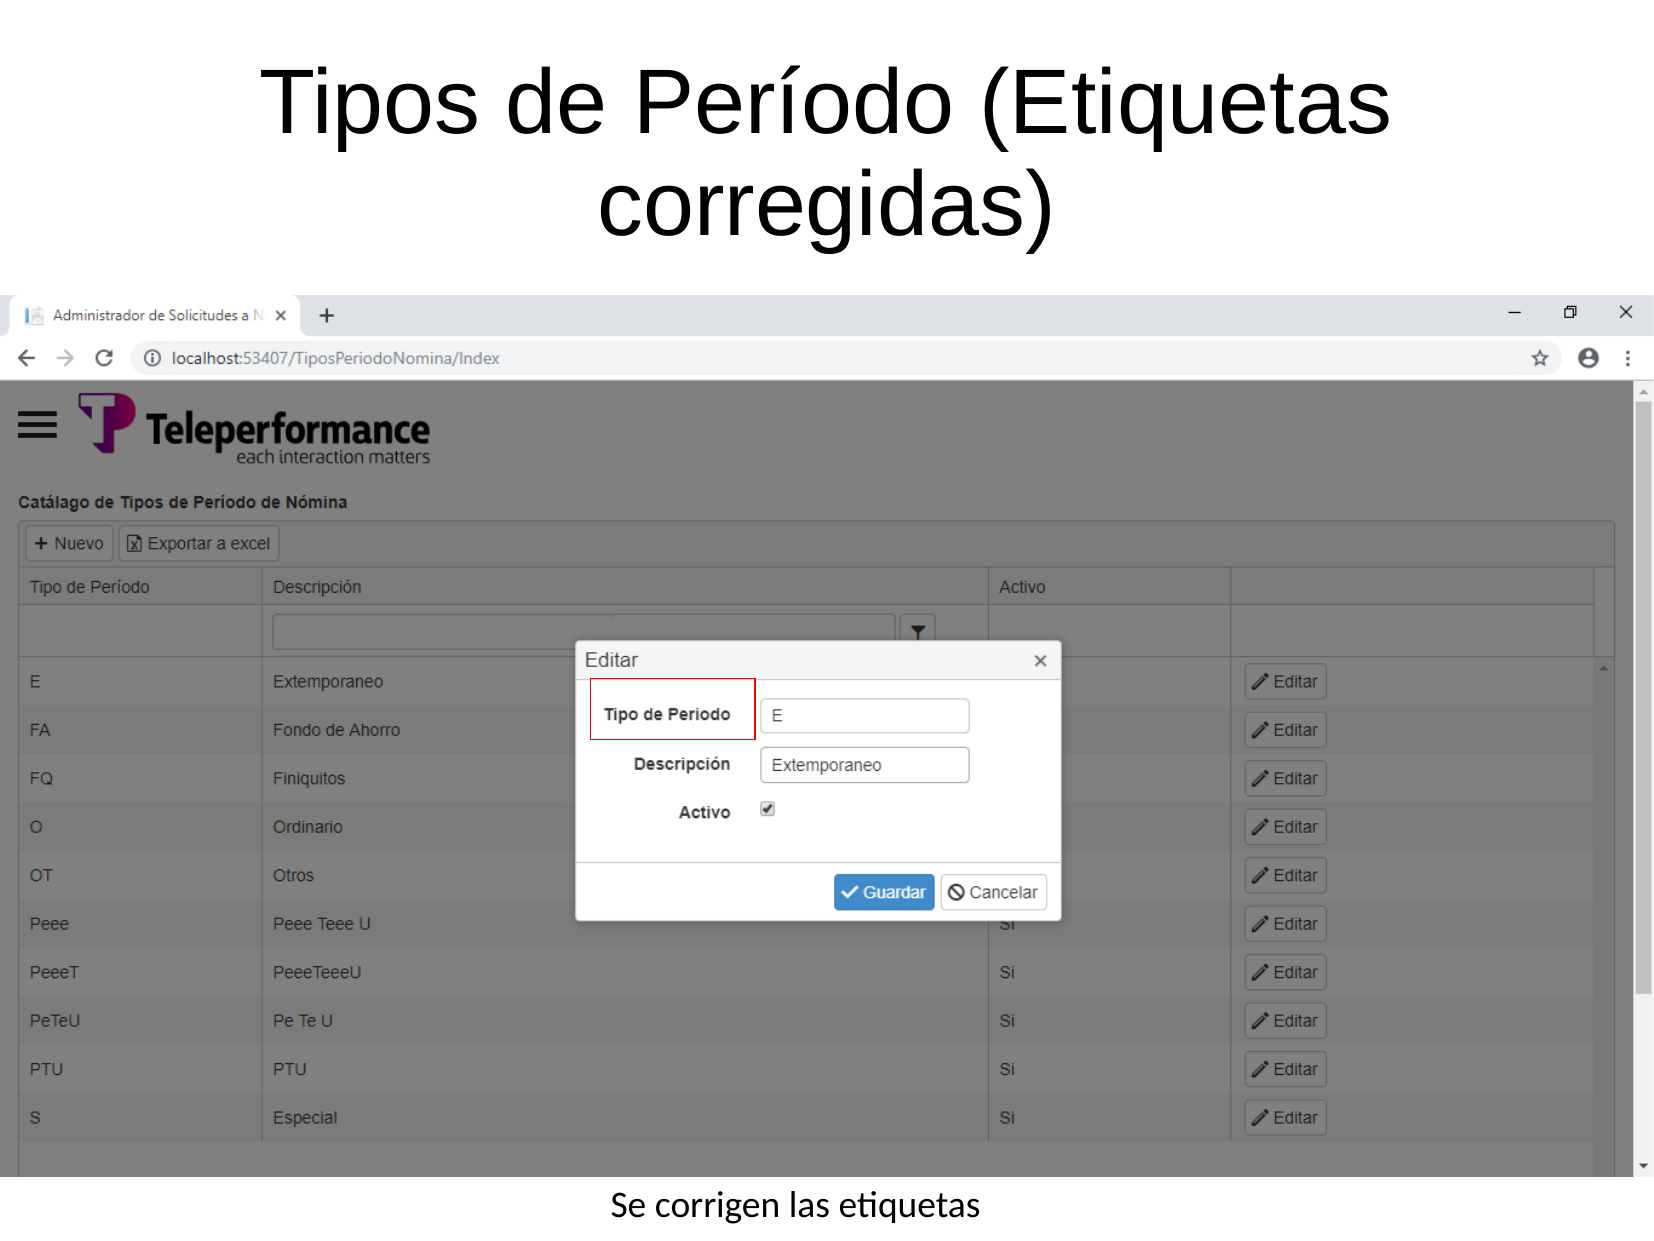

# Tipos de Período (Etiquetas corregidas)
Se corrigen las etiquetas